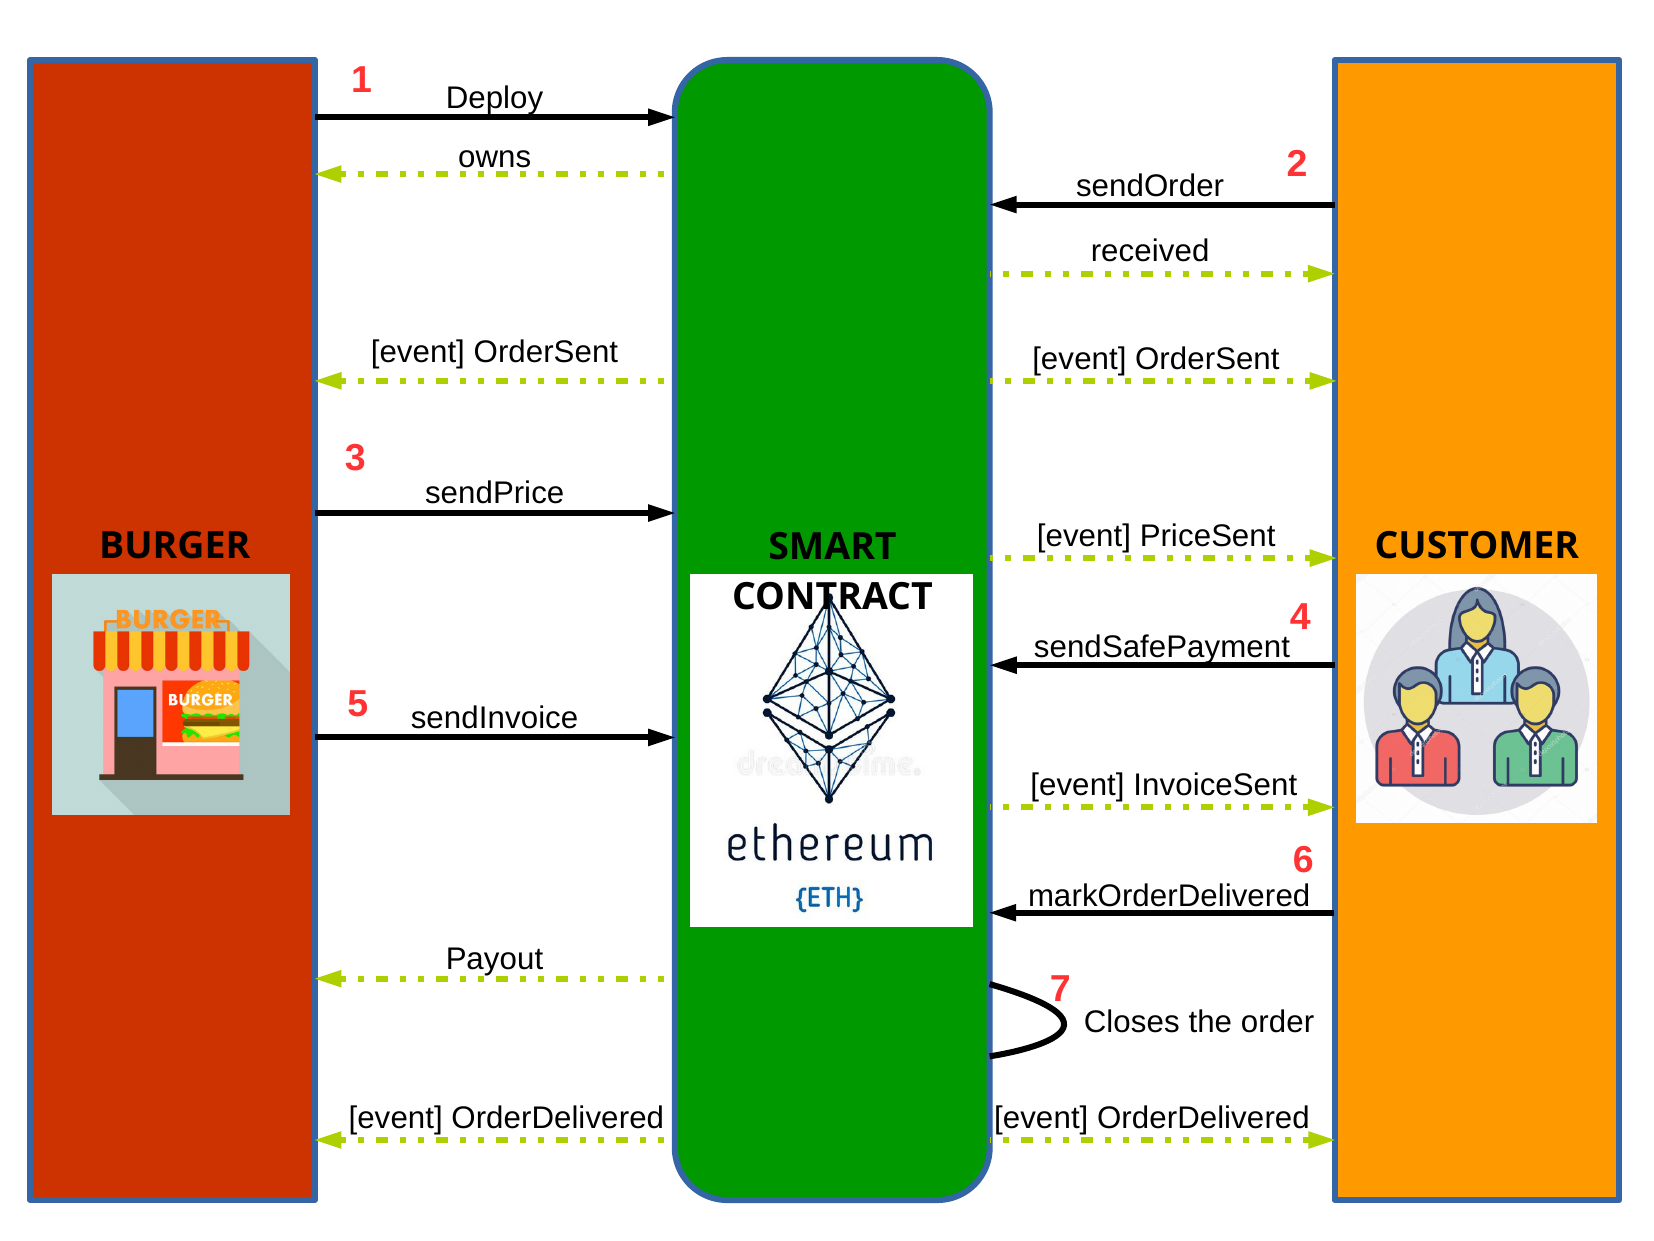

1
Deploy
owns
2
sendOrder
received
[event] OrderSent
[event] OrderSent
3
sendPrice
[event] PriceSent
BURGER STORE
CUSTOMER
SMART CONTRACT
4
sendSafePayment
5
sendInvoice
[event] InvoiceSent
6
markOrderDelivered
Payout
7
Closes the order
[event] OrderDelivered
[event] OrderDelivered